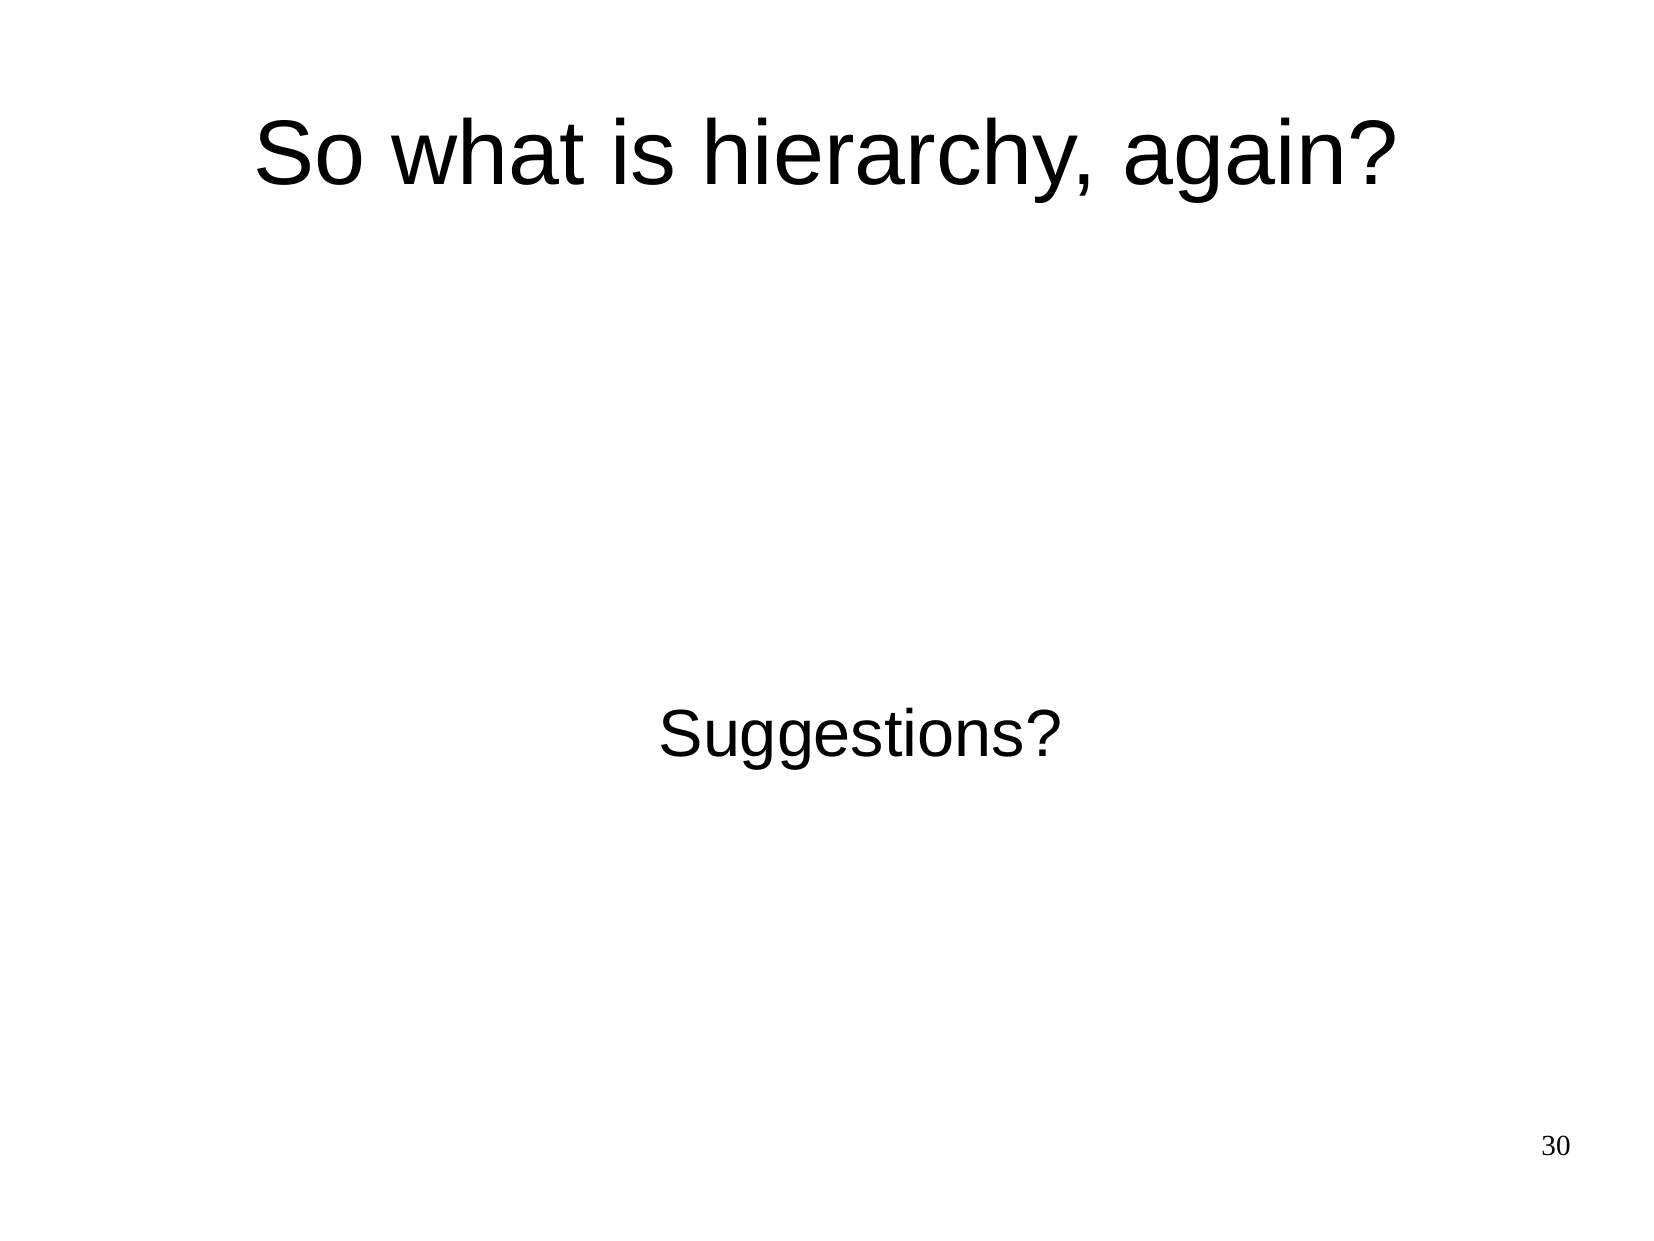

# So what is hierarchy, again?
Suggestions?
30